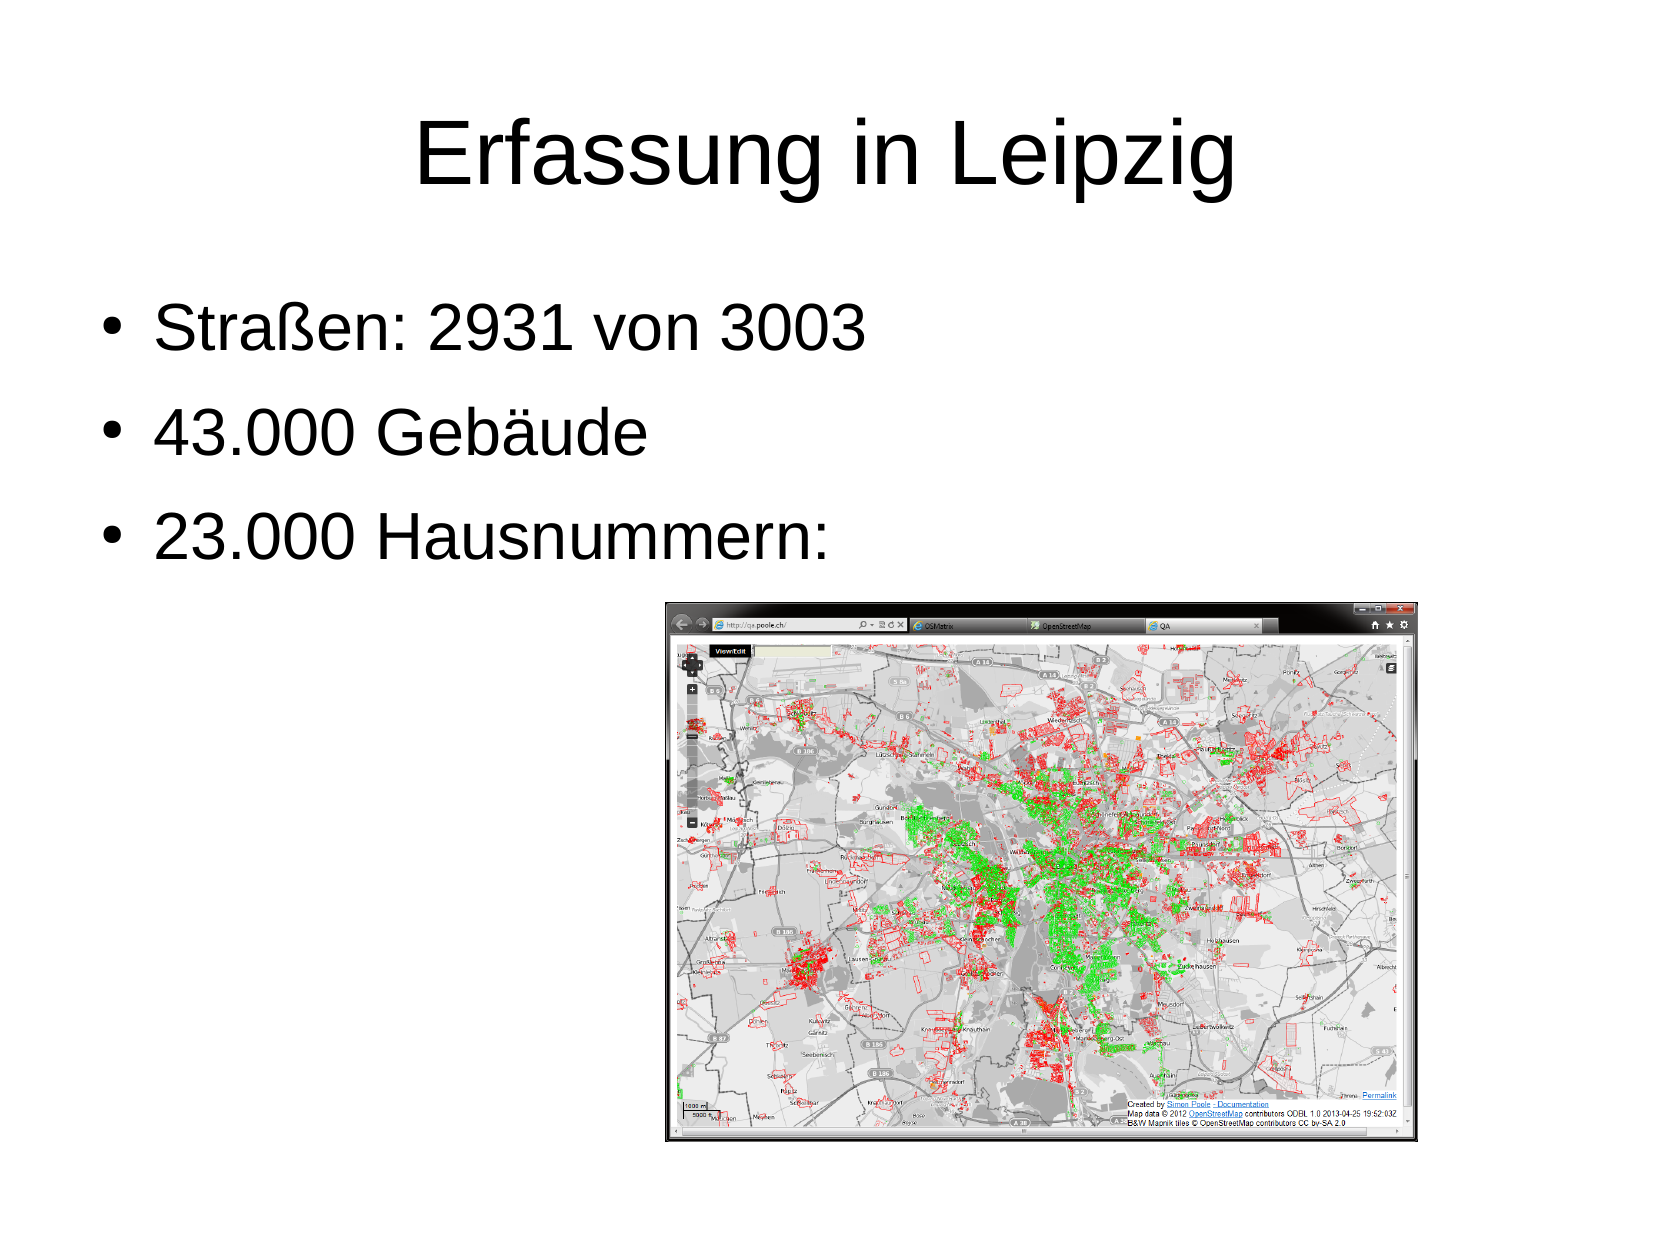

# Erfassung in Leipzig
Straßen: 2931 von 3003
43.000 Gebäude
23.000 Hausnummern: